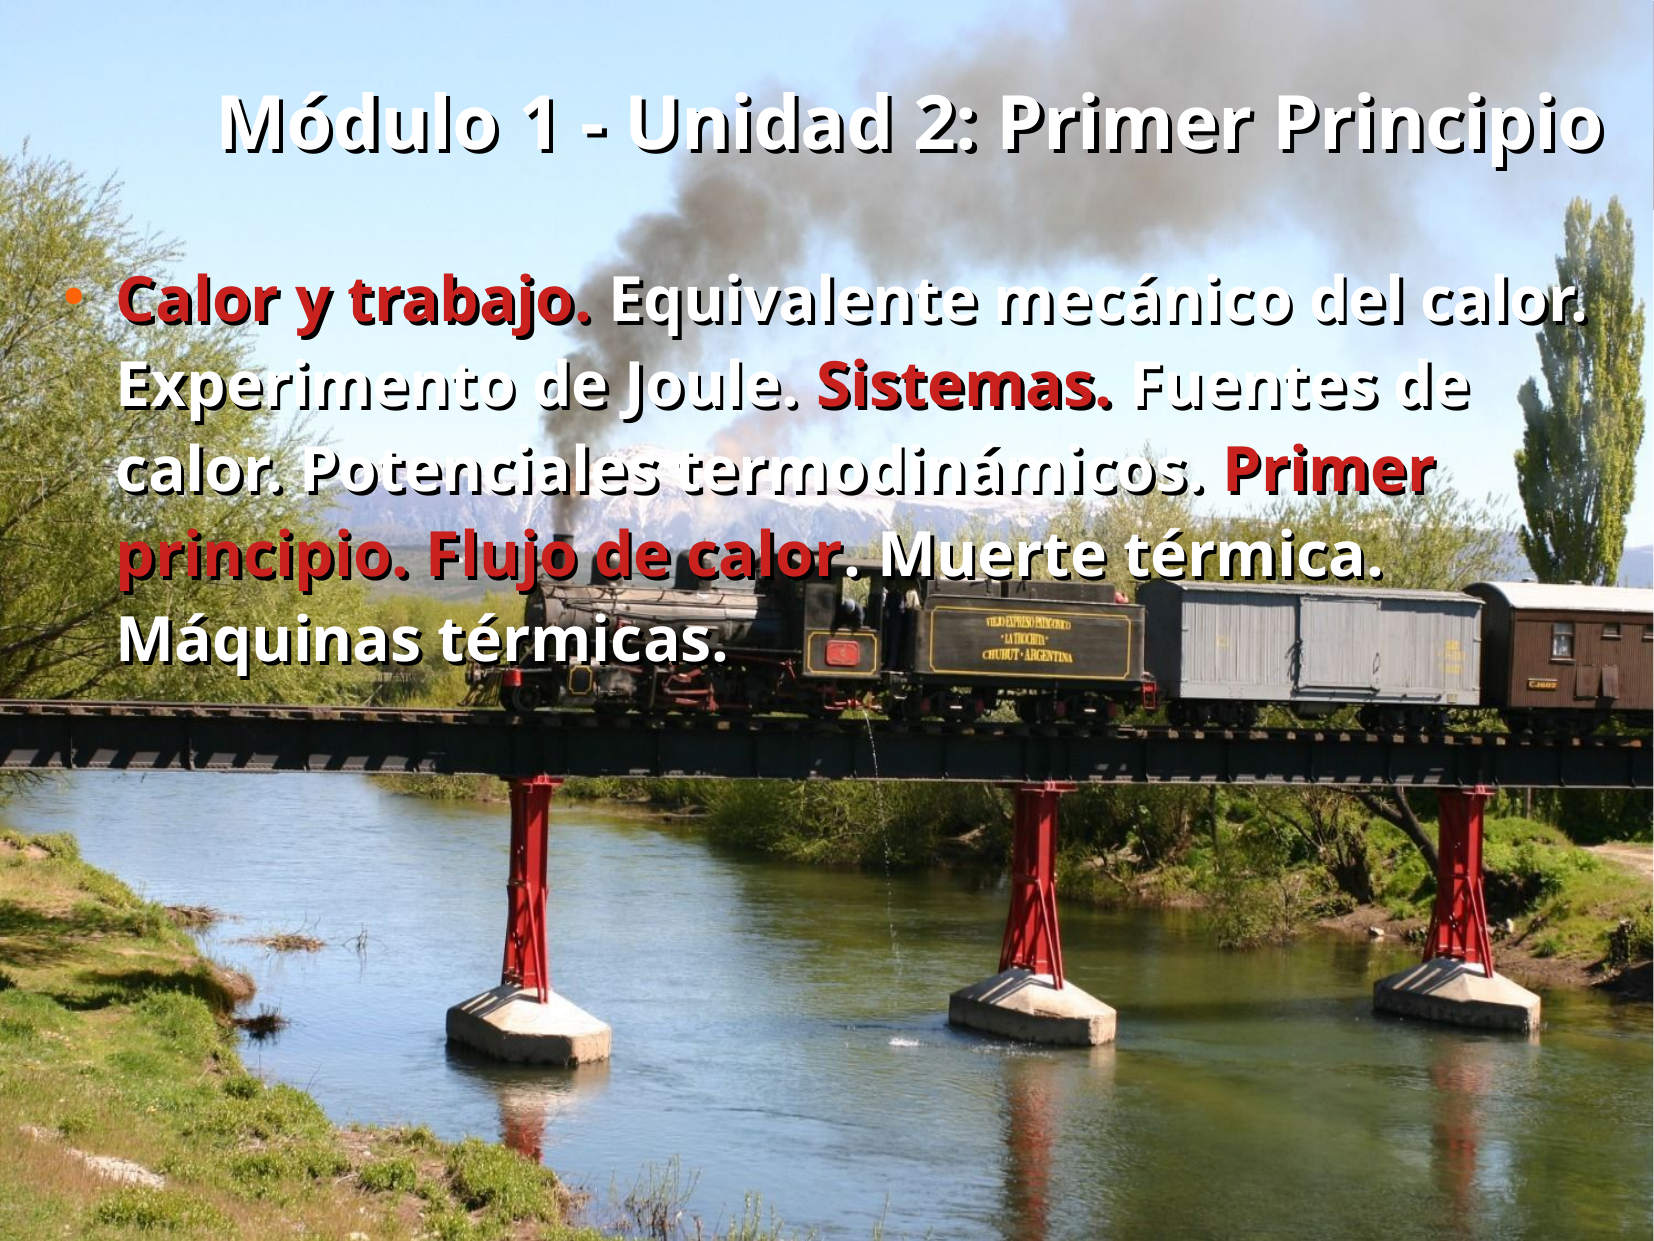

# Módulo 1 - Unidad 2: Primer Principio
Calor y trabajo. Equivalente mecánico del calor. Experimento de Joule. Sistemas. Fuentes de calor. Potenciales termodinámicos. Primer principio. Flujo de calor. Muerte térmica. Máquinas térmicas.
F3B 2021
3